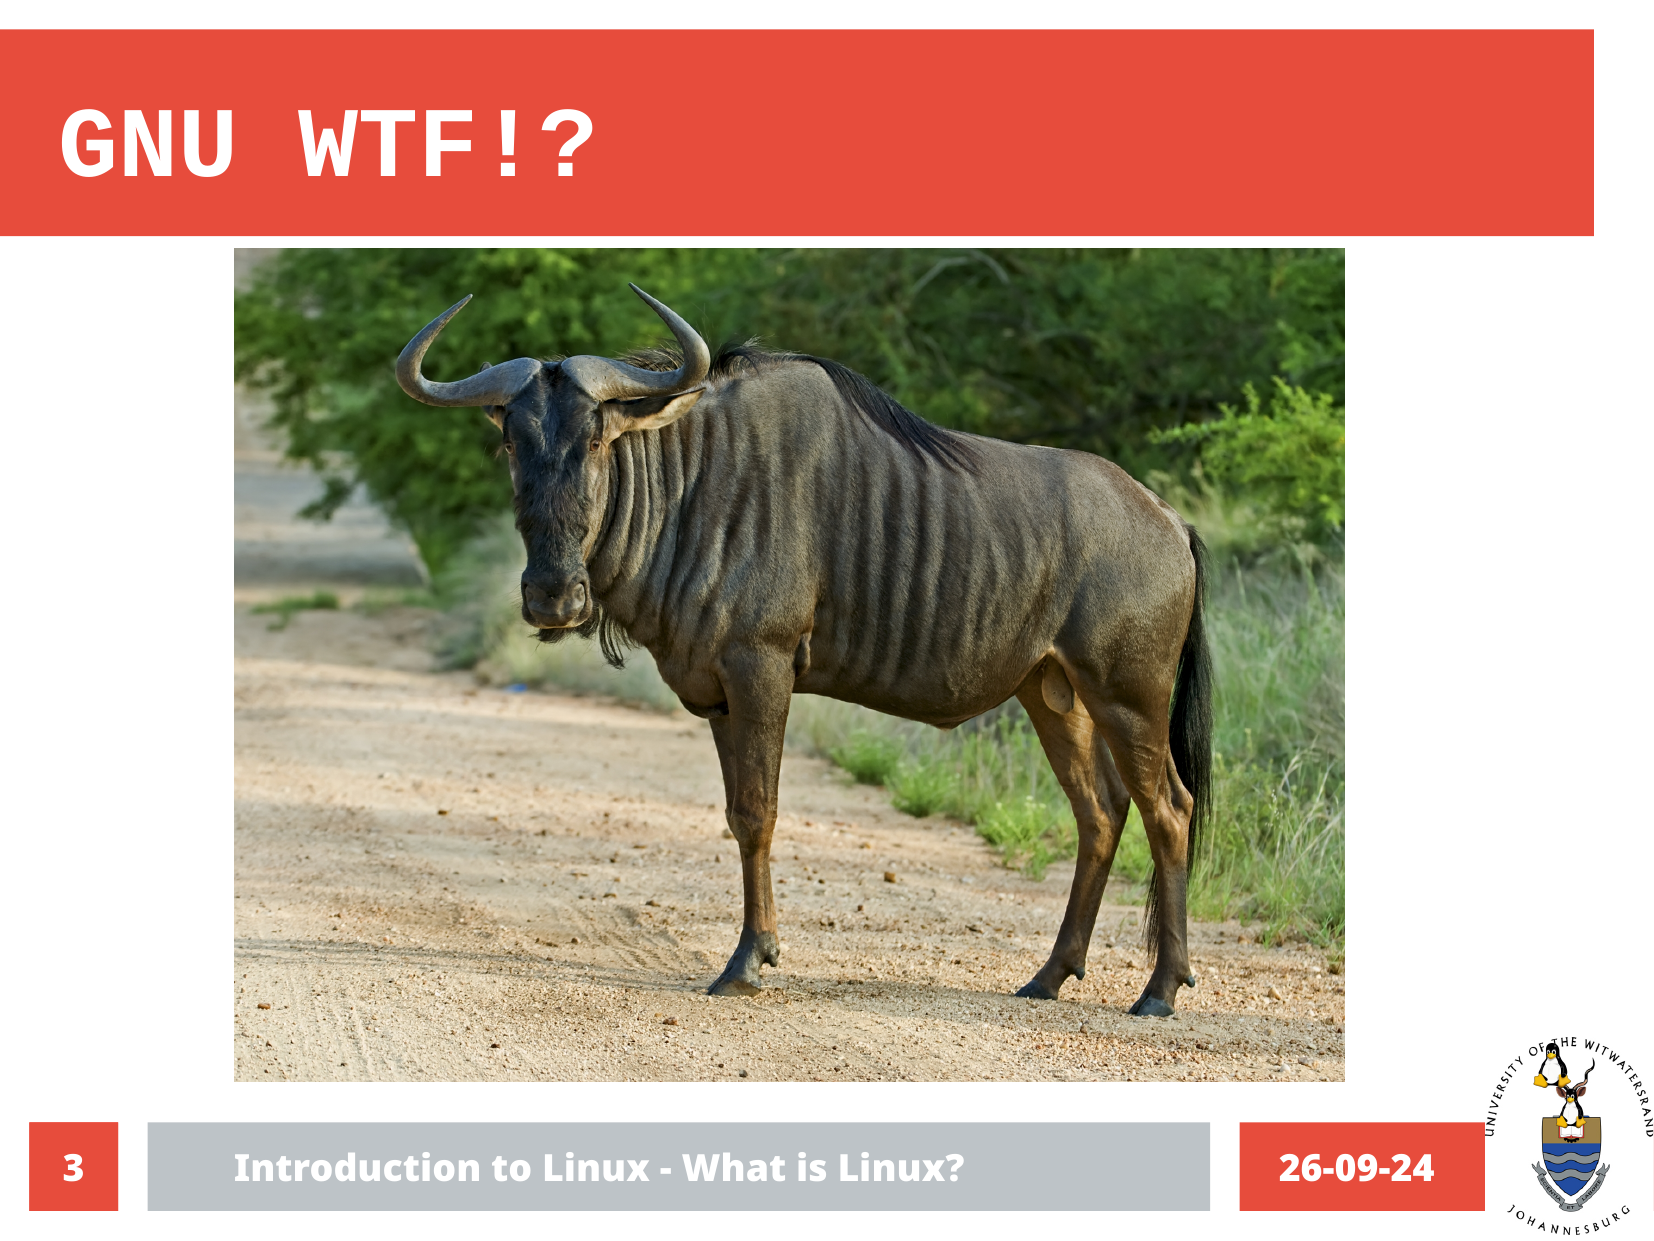

# GNU WTF!?
3
 Introduction to Linux - What is Linux?